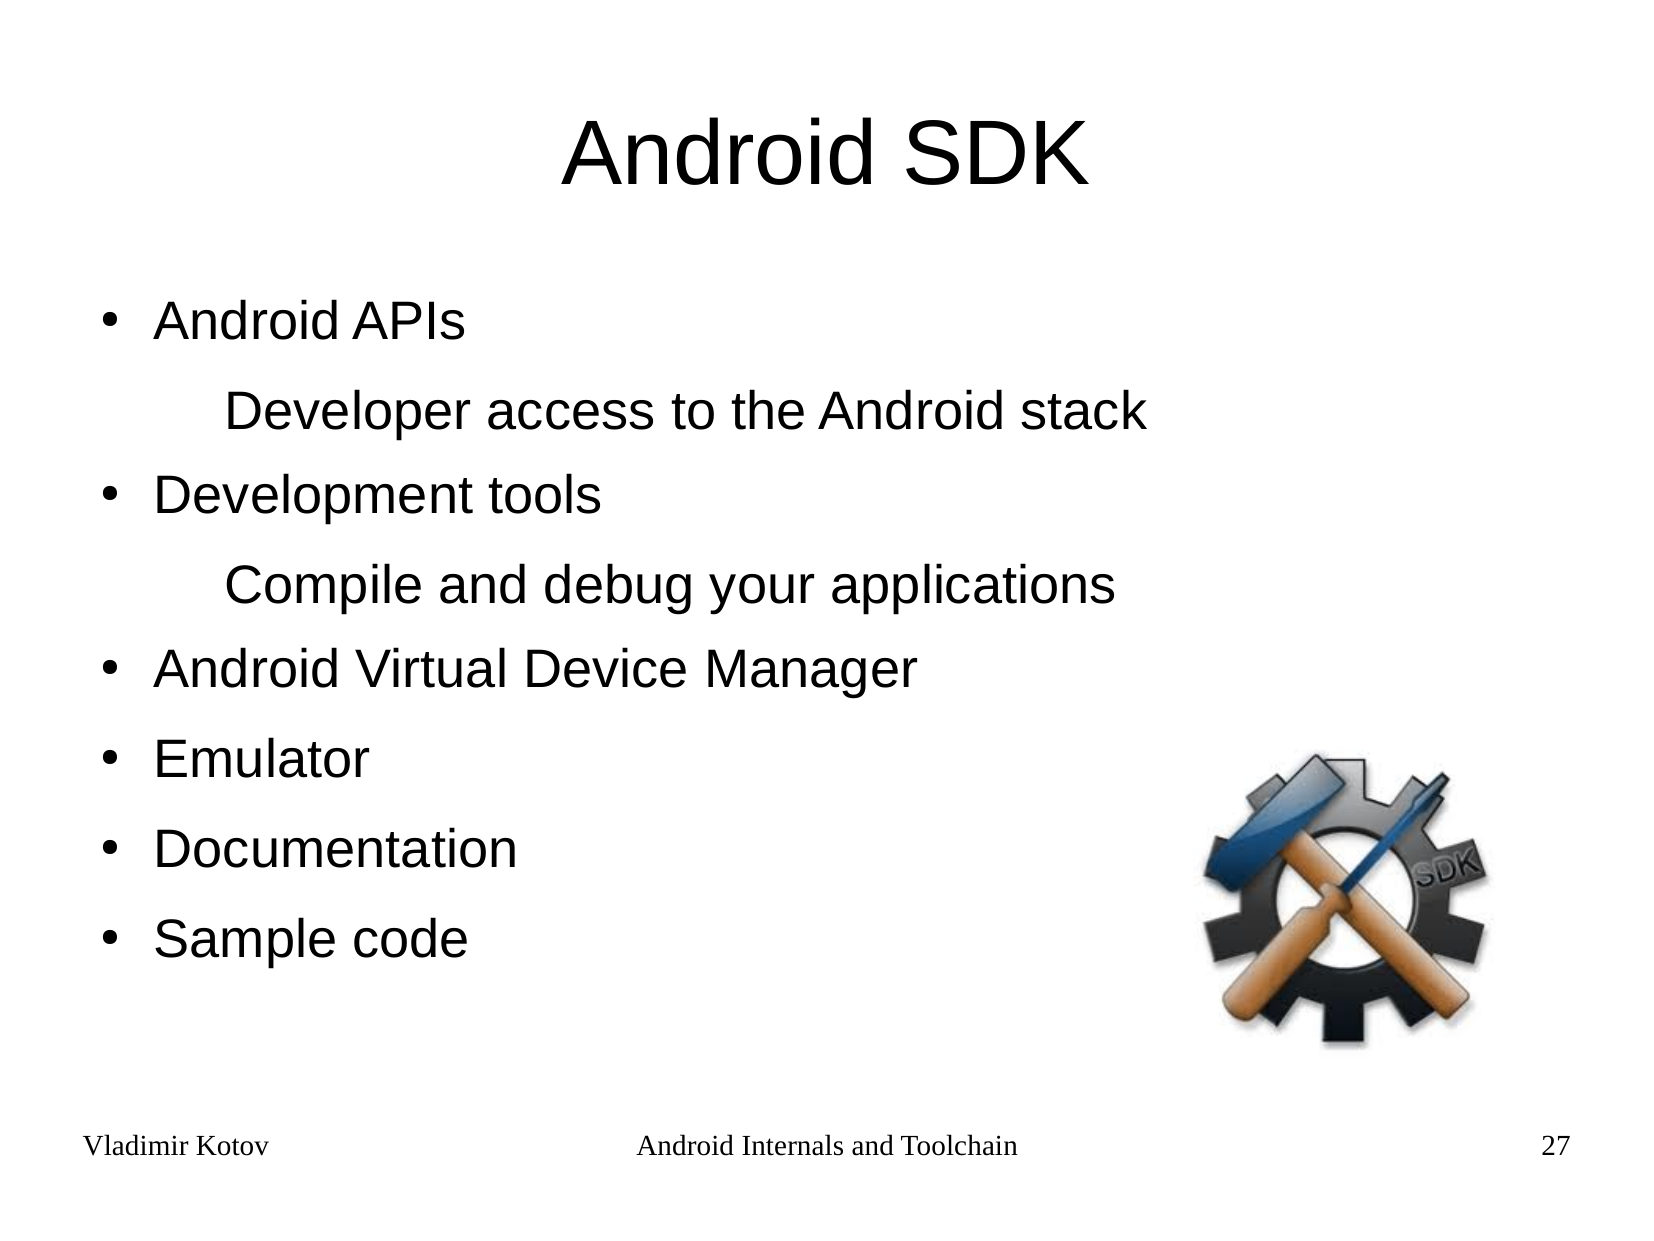

# Android SDK
Android APIs
Developer access to the Android stack
Development tools
Compile and debug your applications
Android Virtual Device Manager
Emulator
Documentation
Sample code
Vladimir Kotov
Android Internals and Toolchain
27